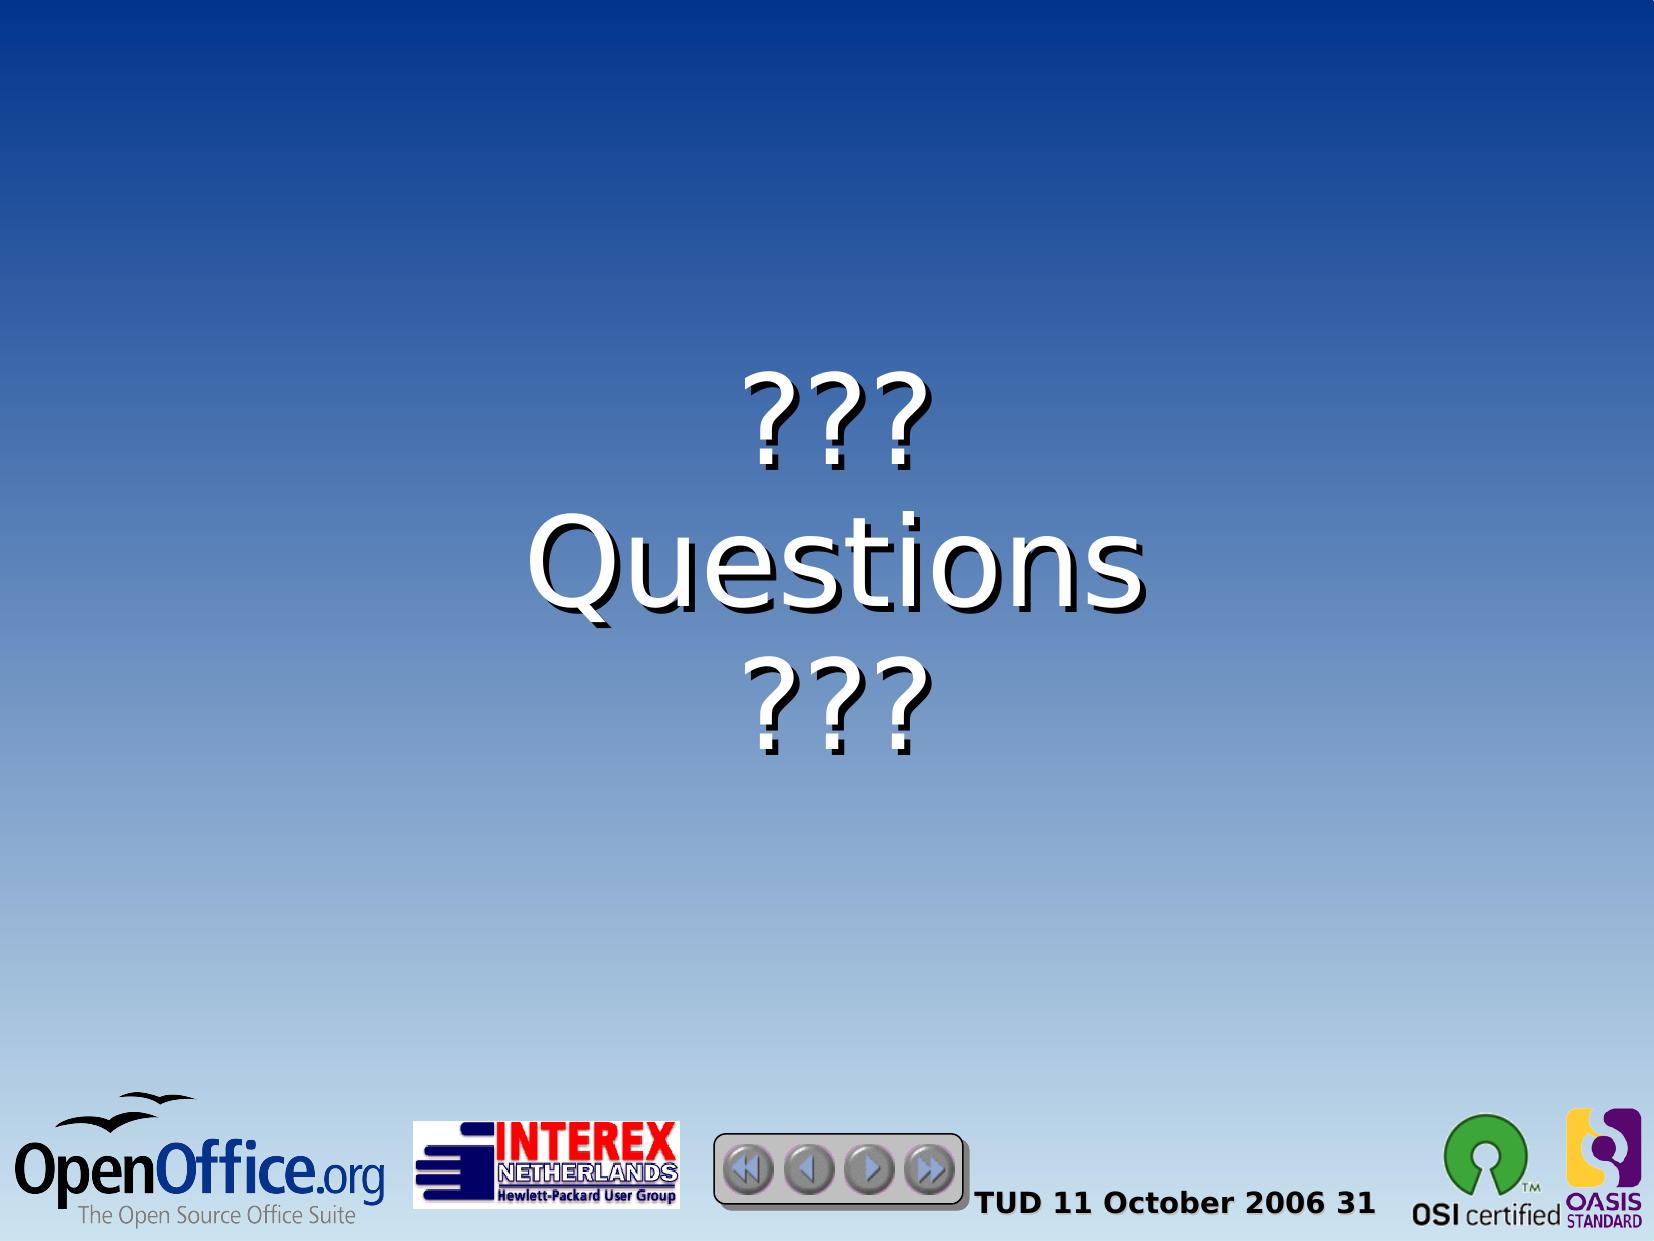

#
???
Questions
???
TUD 11 October 2006